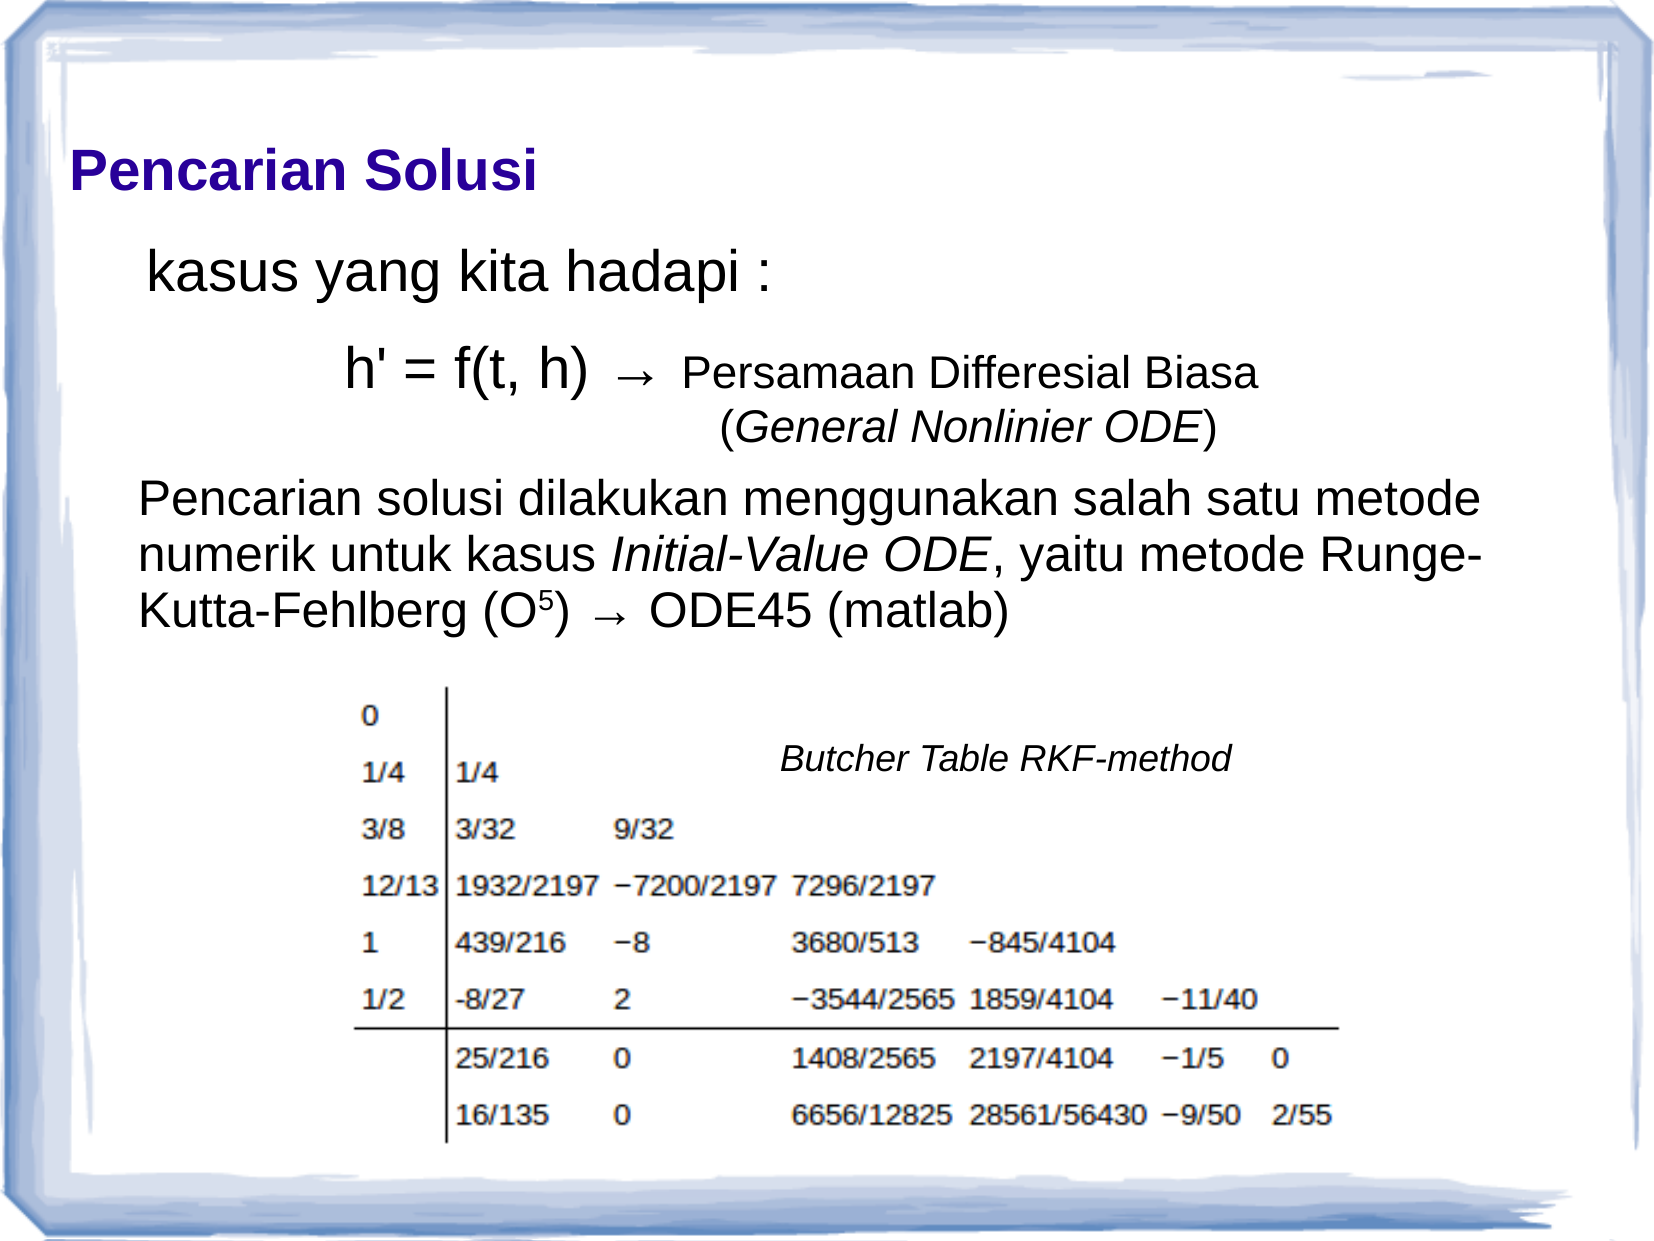

# Pencarian Solusi
kasus yang kita hadapi :
h' = f(t, h) → Persamaan Differesial Biasa
					(General Nonlinier ODE)
Pencarian solusi dilakukan menggunakan salah satu metode numerik untuk kasus Initial-Value ODE, yaitu metode Runge-Kutta-Fehlberg (O5) → ODE45 (matlab)
Butcher Table RKF-method